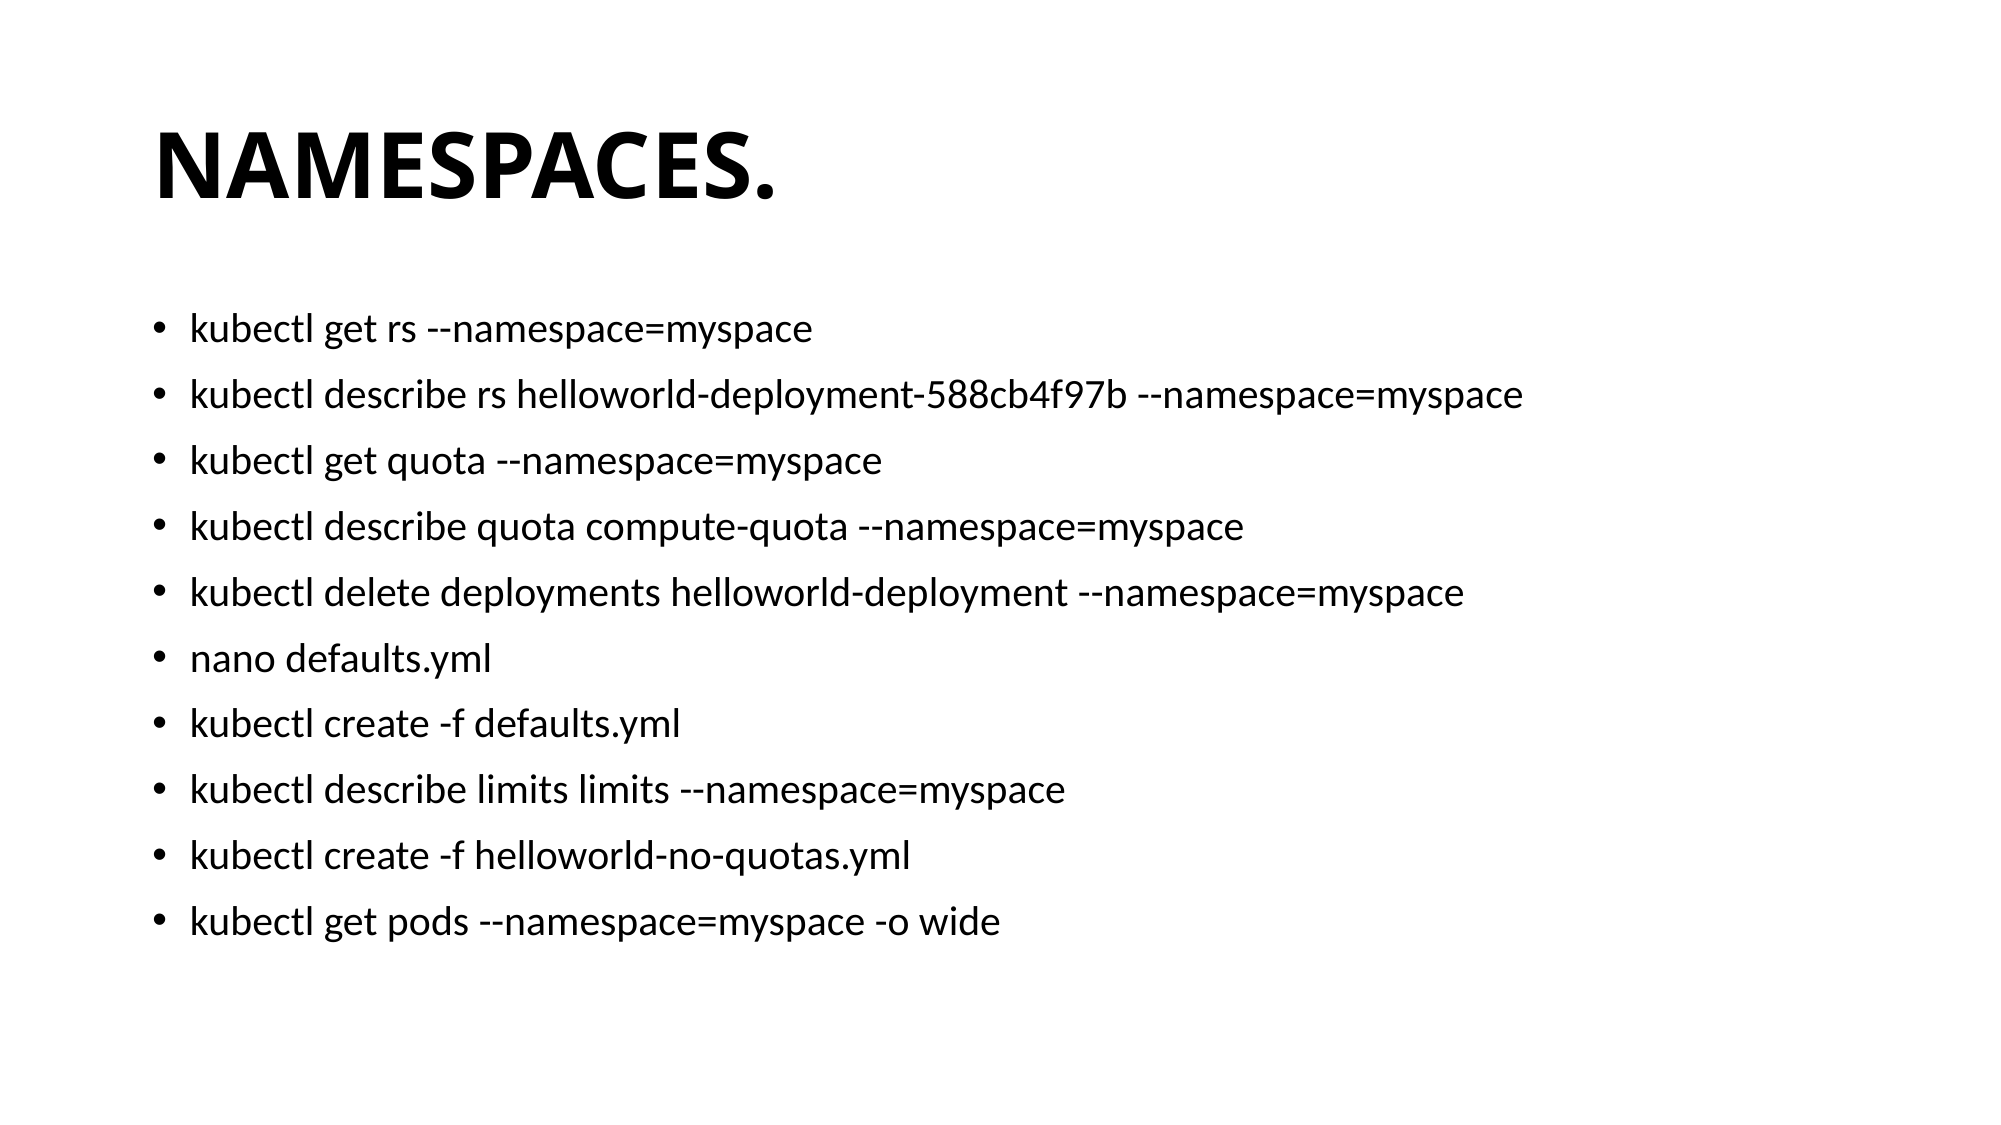

# NAMESPACES.
kubectl get rs --namespace=myspace
kubectl describe rs helloworld-deployment-588cb4f97b --namespace=myspace
kubectl get quota --namespace=myspace
kubectl describe quota compute-quota --namespace=myspace
kubectl delete deployments helloworld-deployment --namespace=myspace
nano defaults.yml
kubectl create -f defaults.yml
kubectl describe limits limits --namespace=myspace
kubectl create -f helloworld-no-quotas.yml
kubectl get pods --namespace=myspace -o wide